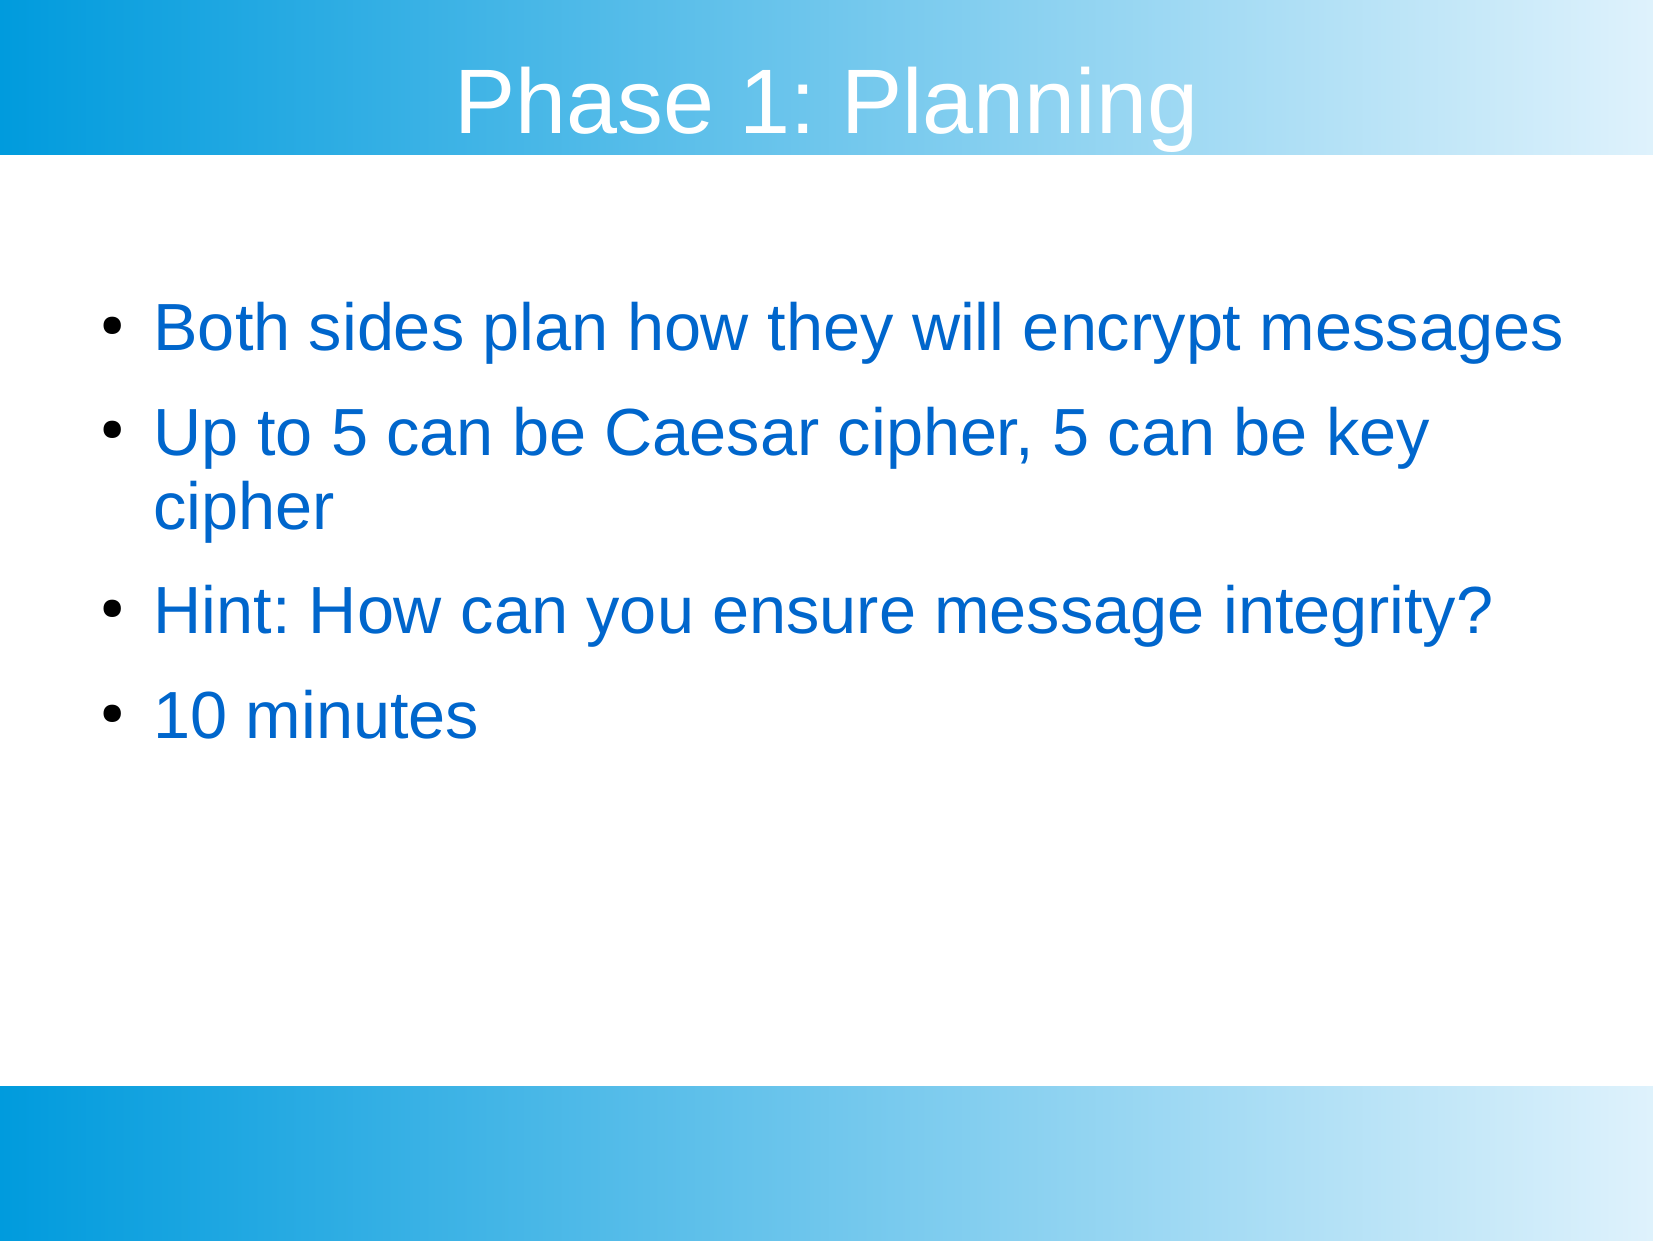

# Phase 1: Planning
Both sides plan how they will encrypt messages
Up to 5 can be Caesar cipher, 5 can be key cipher
Hint: How can you ensure message integrity?
10 minutes